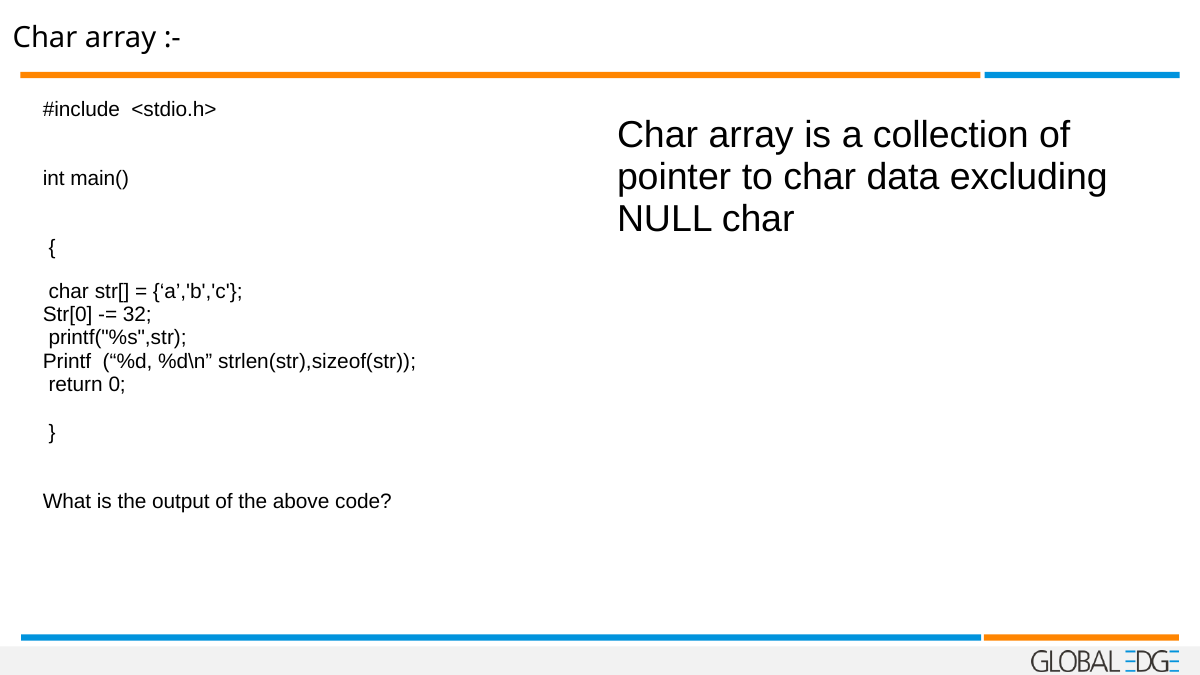

# Char array :-
#include <stdio.h>
int main()
 {
 char str[] = {‘a’,'b','c'};
Str[0] -= 32;
 printf("%s",str);
Printf (“%d, %d\n” strlen(str),sizeof(str));
 return 0;
 }
What is the output of the above code?
Char array is a collection of pointer to char data excluding NULL char